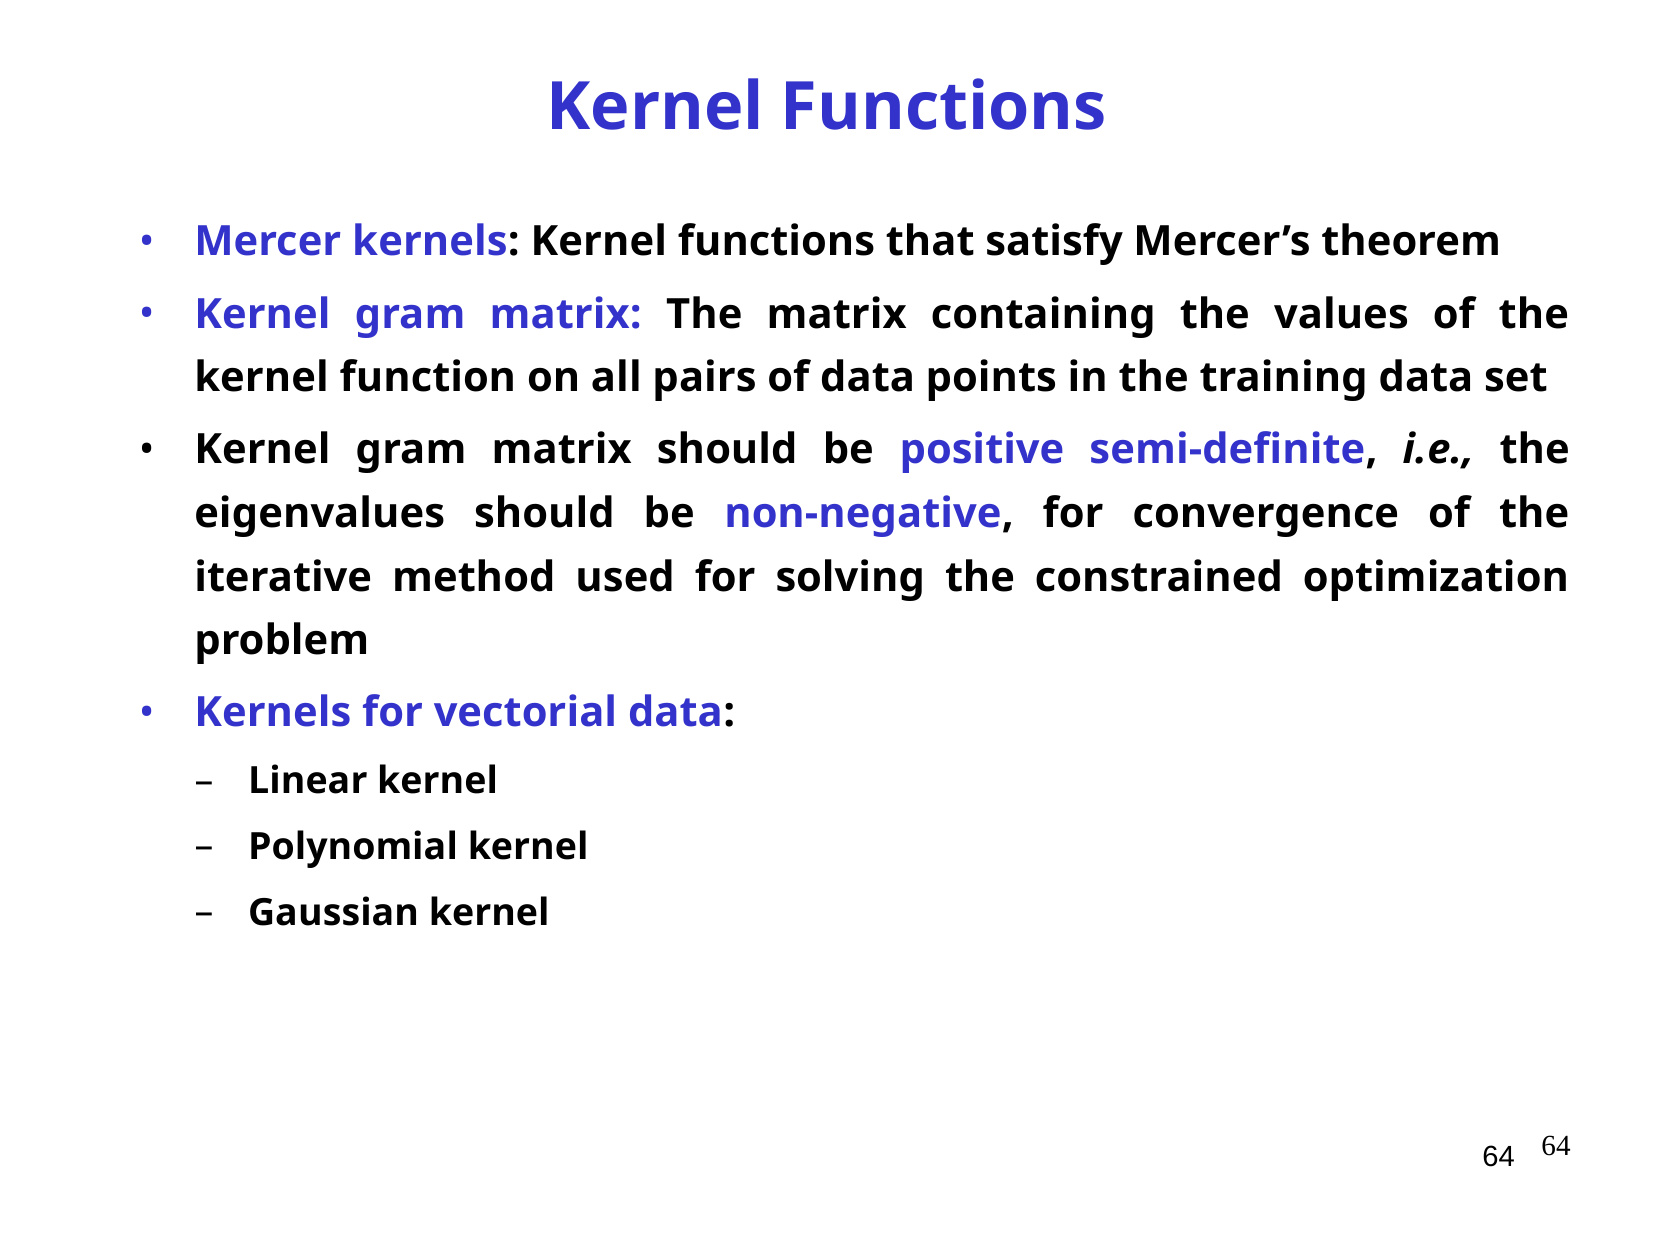

# Kernel Functions
Mercer kernels: Kernel functions that satisfy Mercer’s theorem
Kernel gram matrix: The matrix containing the values of the kernel function on all pairs of data points in the training data set
Kernel gram matrix should be positive semi-definite, i.e., the eigenvalues should be non-negative, for convergence of the iterative method used for solving the constrained optimization problem
Kernels for vectorial data:
Linear kernel
Polynomial kernel
Gaussian kernel
64